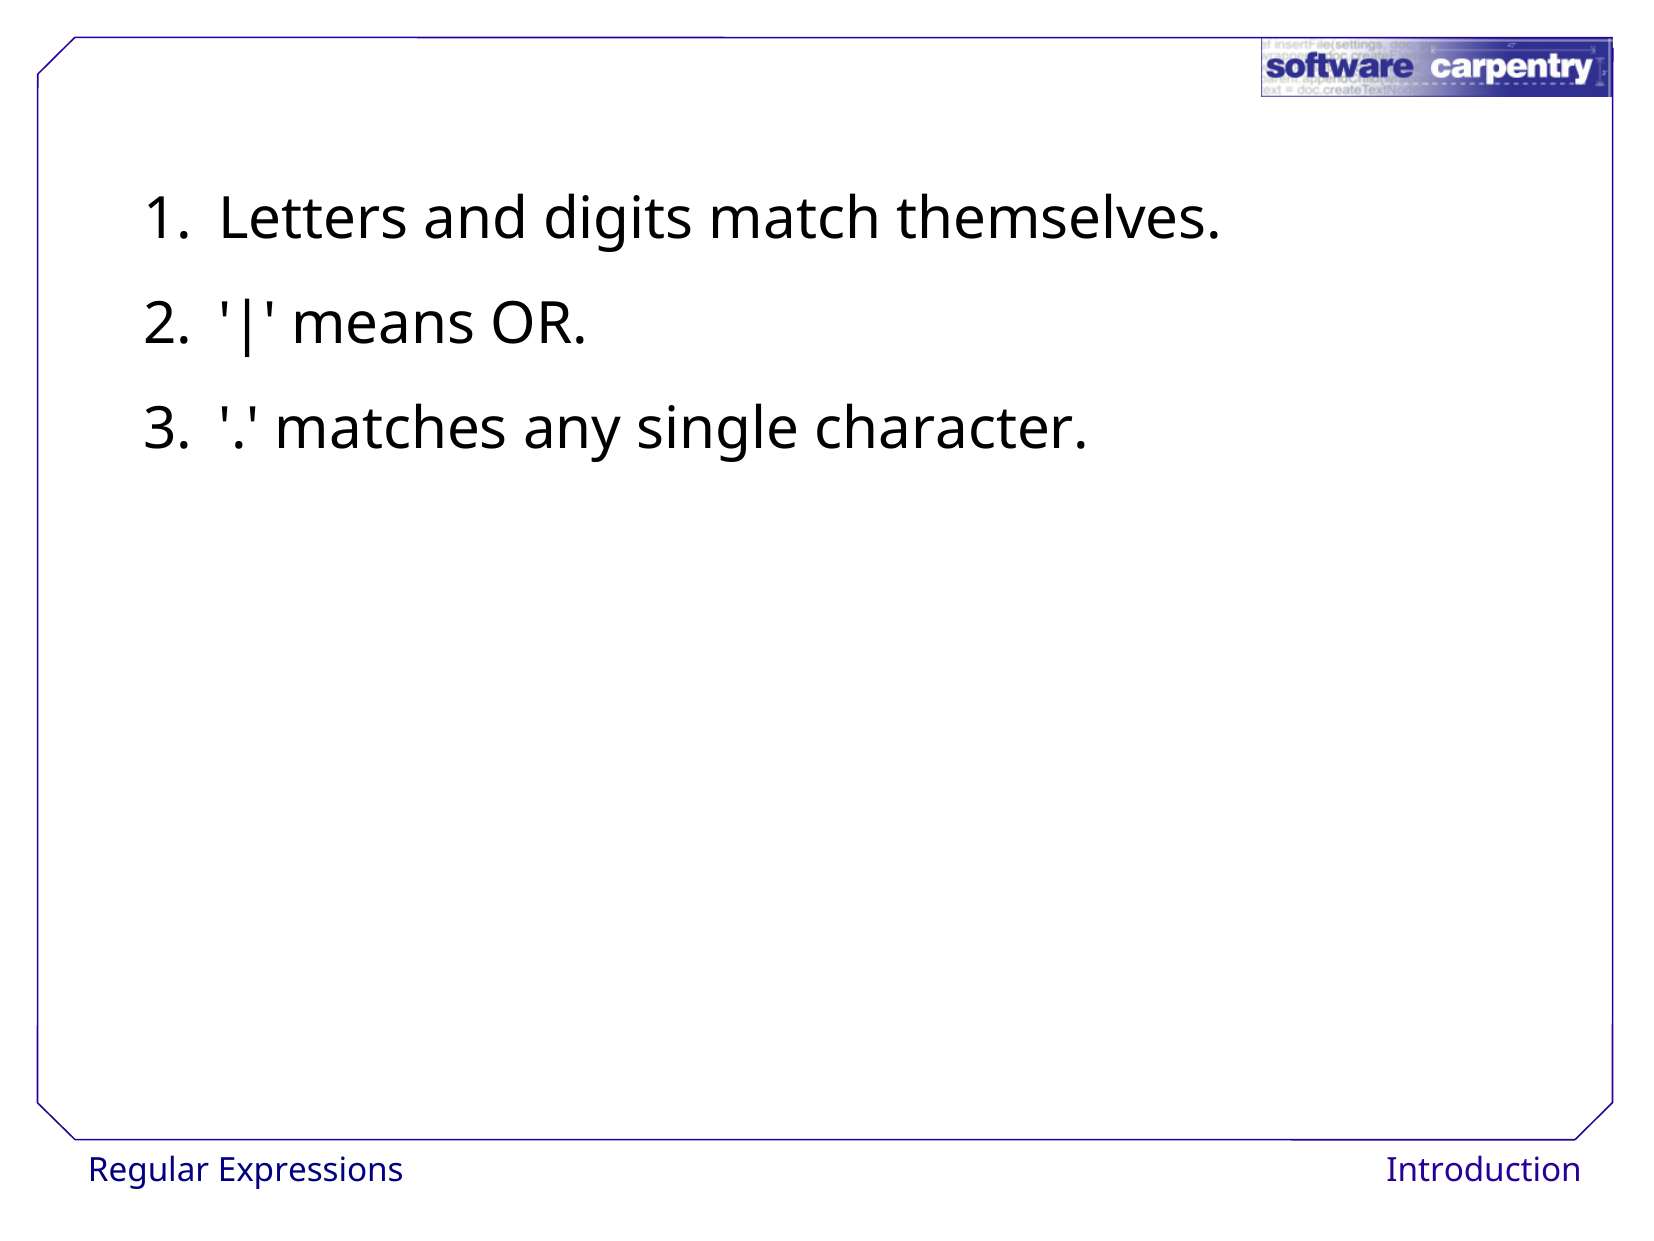

Letters and digits match themselves.
'|' means OR.
'.' matches any single character.